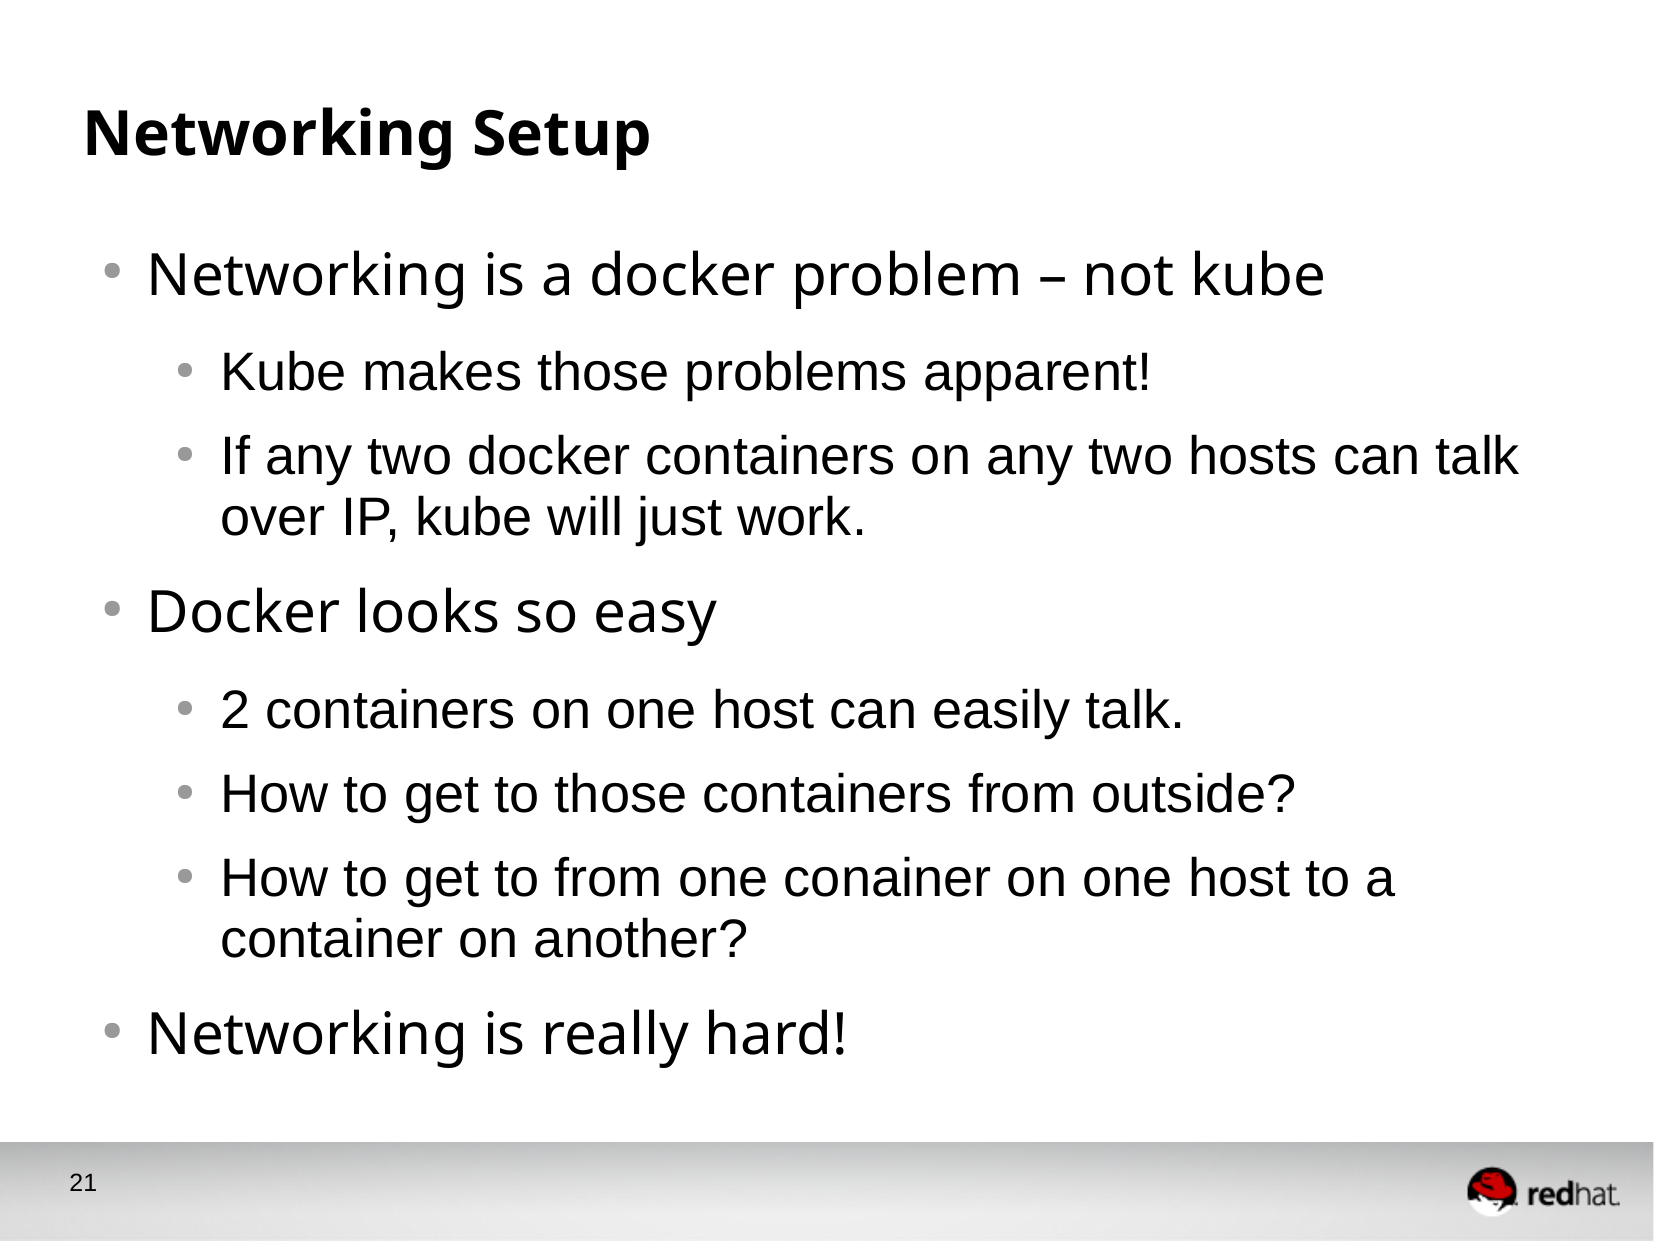

# Networking Setup
Networking is a docker problem – not kube
Kube makes those problems apparent!
If any two docker containers on any two hosts can talk over IP, kube will just work.
Docker looks so easy
2 containers on one host can easily talk.
How to get to those containers from outside?
How to get to from one conainer on one host to a container on another?
Networking is really hard!